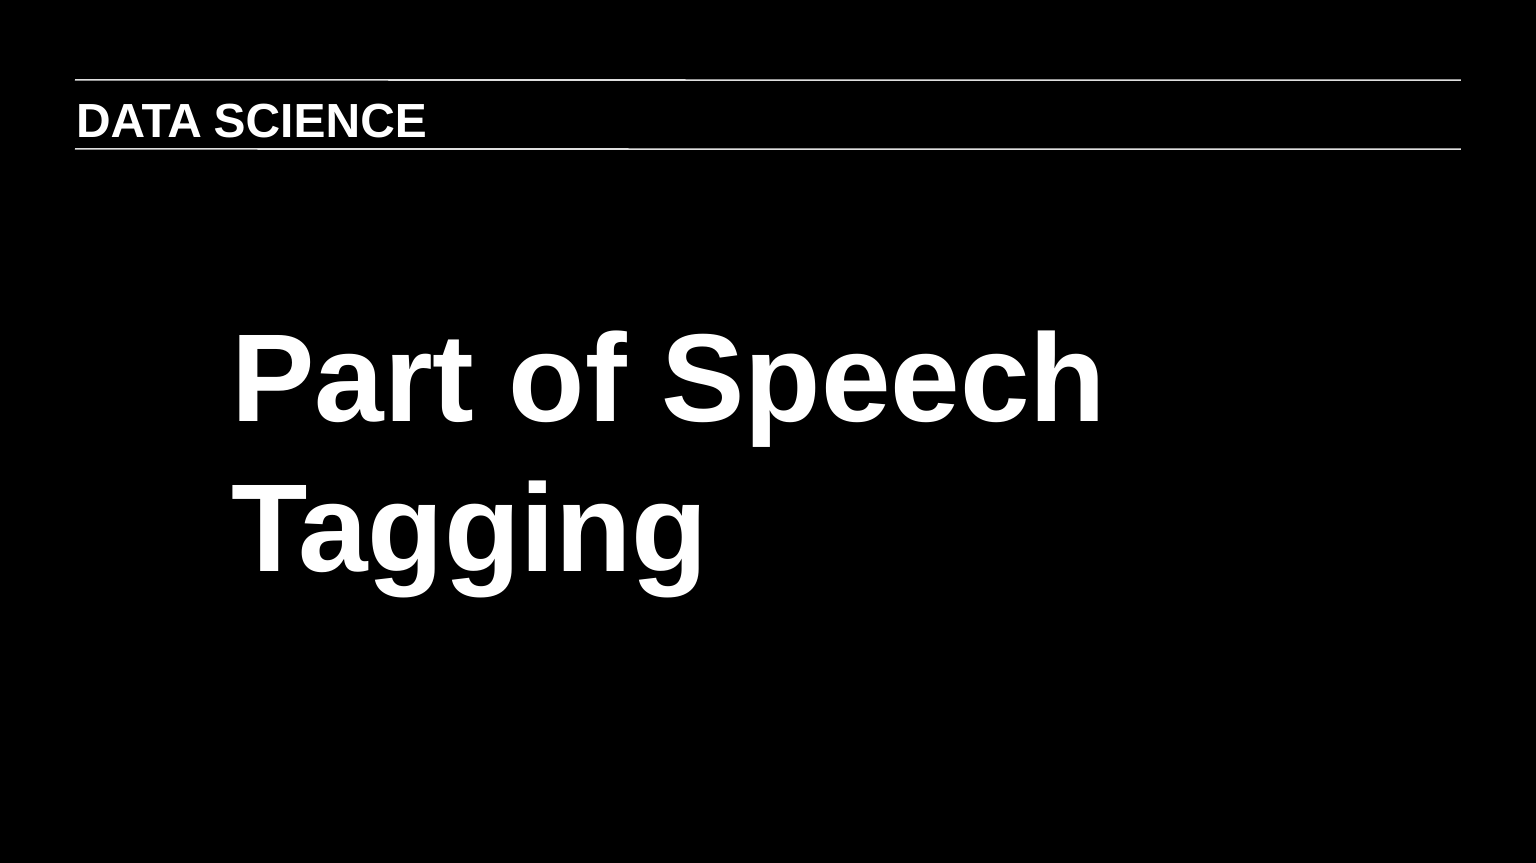

DATA SCIENCE
# Part of Speech Tagging